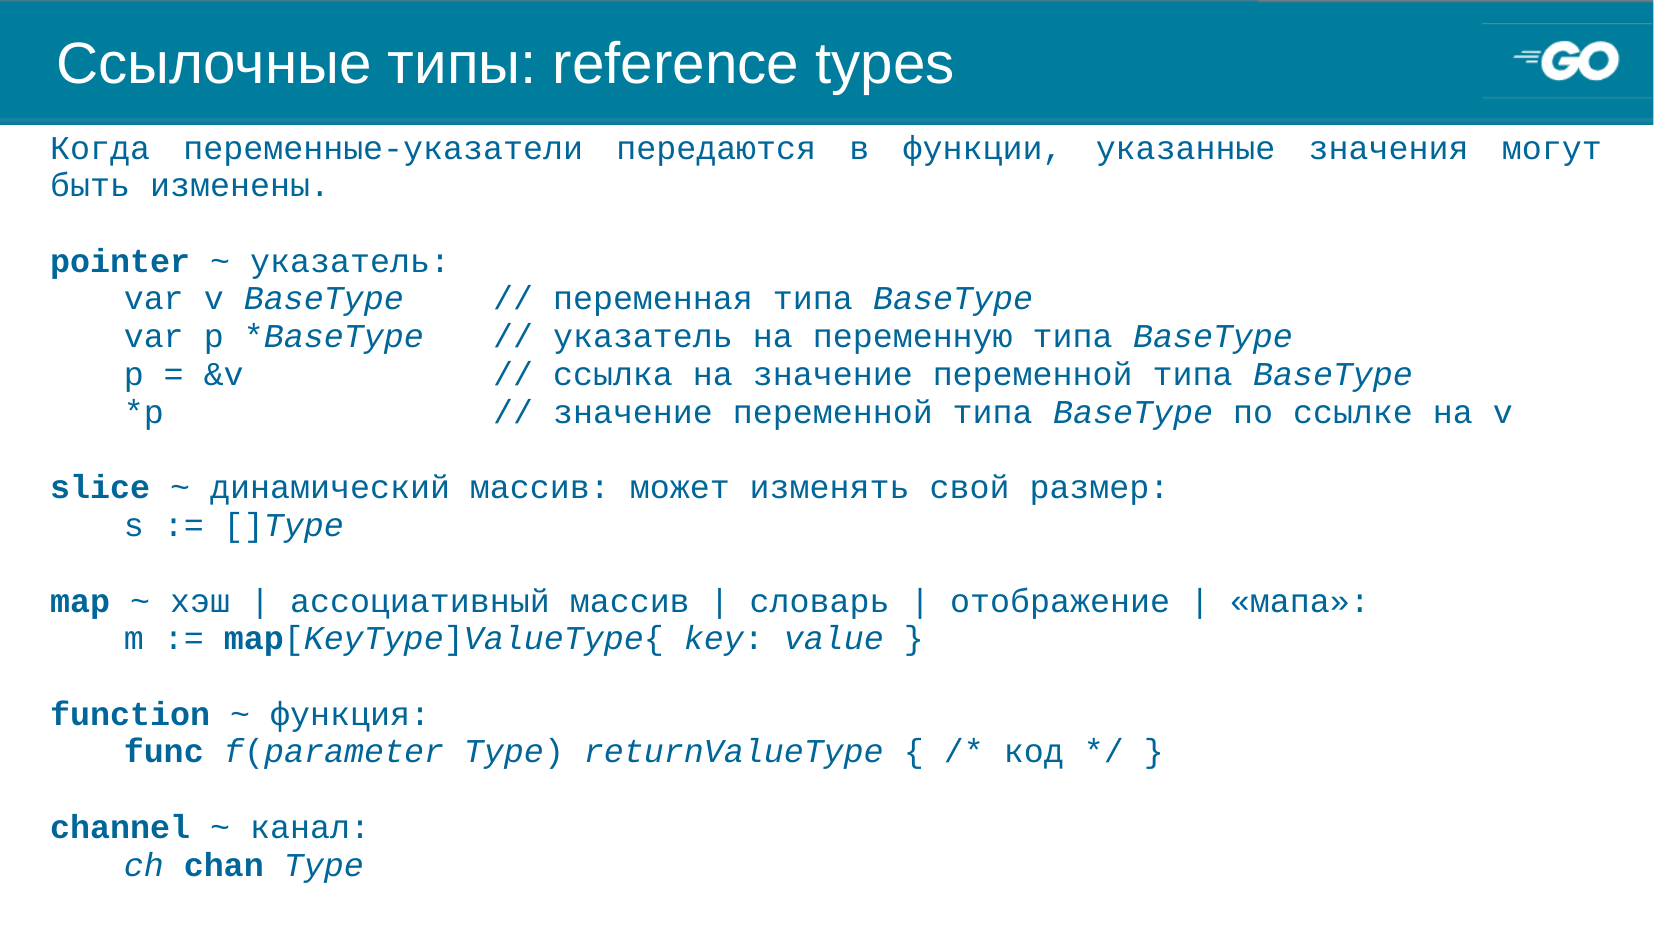

Ссылочные типы: reference types
Когда переменные-указатели передаются в функции, указанные значения могут быть изменены.
pointer ~ указатель:
	var v BaseType		// переменная типа BaseType
	var p *BaseType	// указатель на переменную типа BaseType
	p = &v				// ссылка на значение переменной типа BaseType
	*p 					// значение переменной типа BaseType по ссылке на v
slice ~ динамический массив: может изменять свой размер:
	s := []Type
map ~ хэш | ассоциативный массив | словарь | отображение | «мапа»:
	m := map[KeyType]ValueType{ key: value }
function ~ функция:
	func f(parameter Type) returnValueType { /* код */ }
channel ~ канал:
	ch chan Type